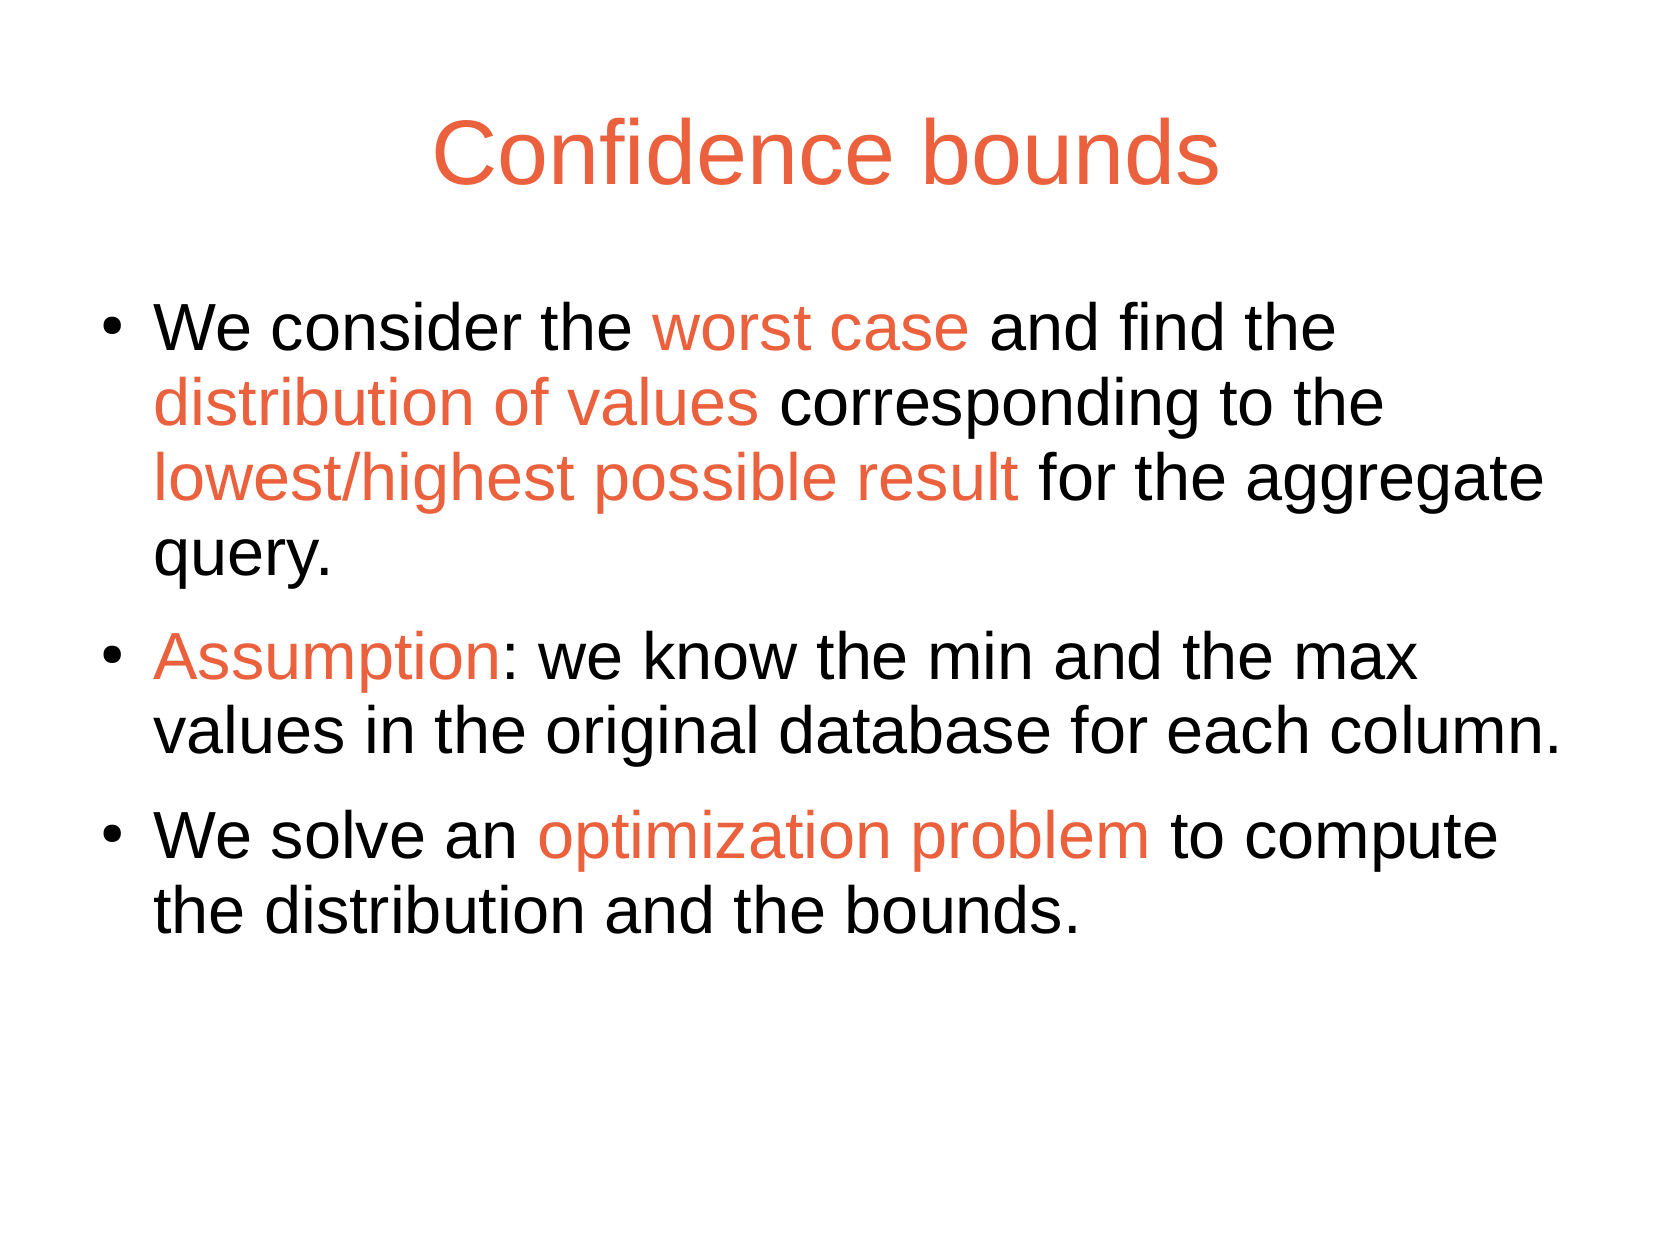

# Confidence bounds
We consider the worst case and find the distribution of values corresponding to the lowest/highest possible result for the aggregate query.
Assumption: we know the min and the max values in the original database for each column.
We solve an optimization problem to compute the distribution and the bounds.